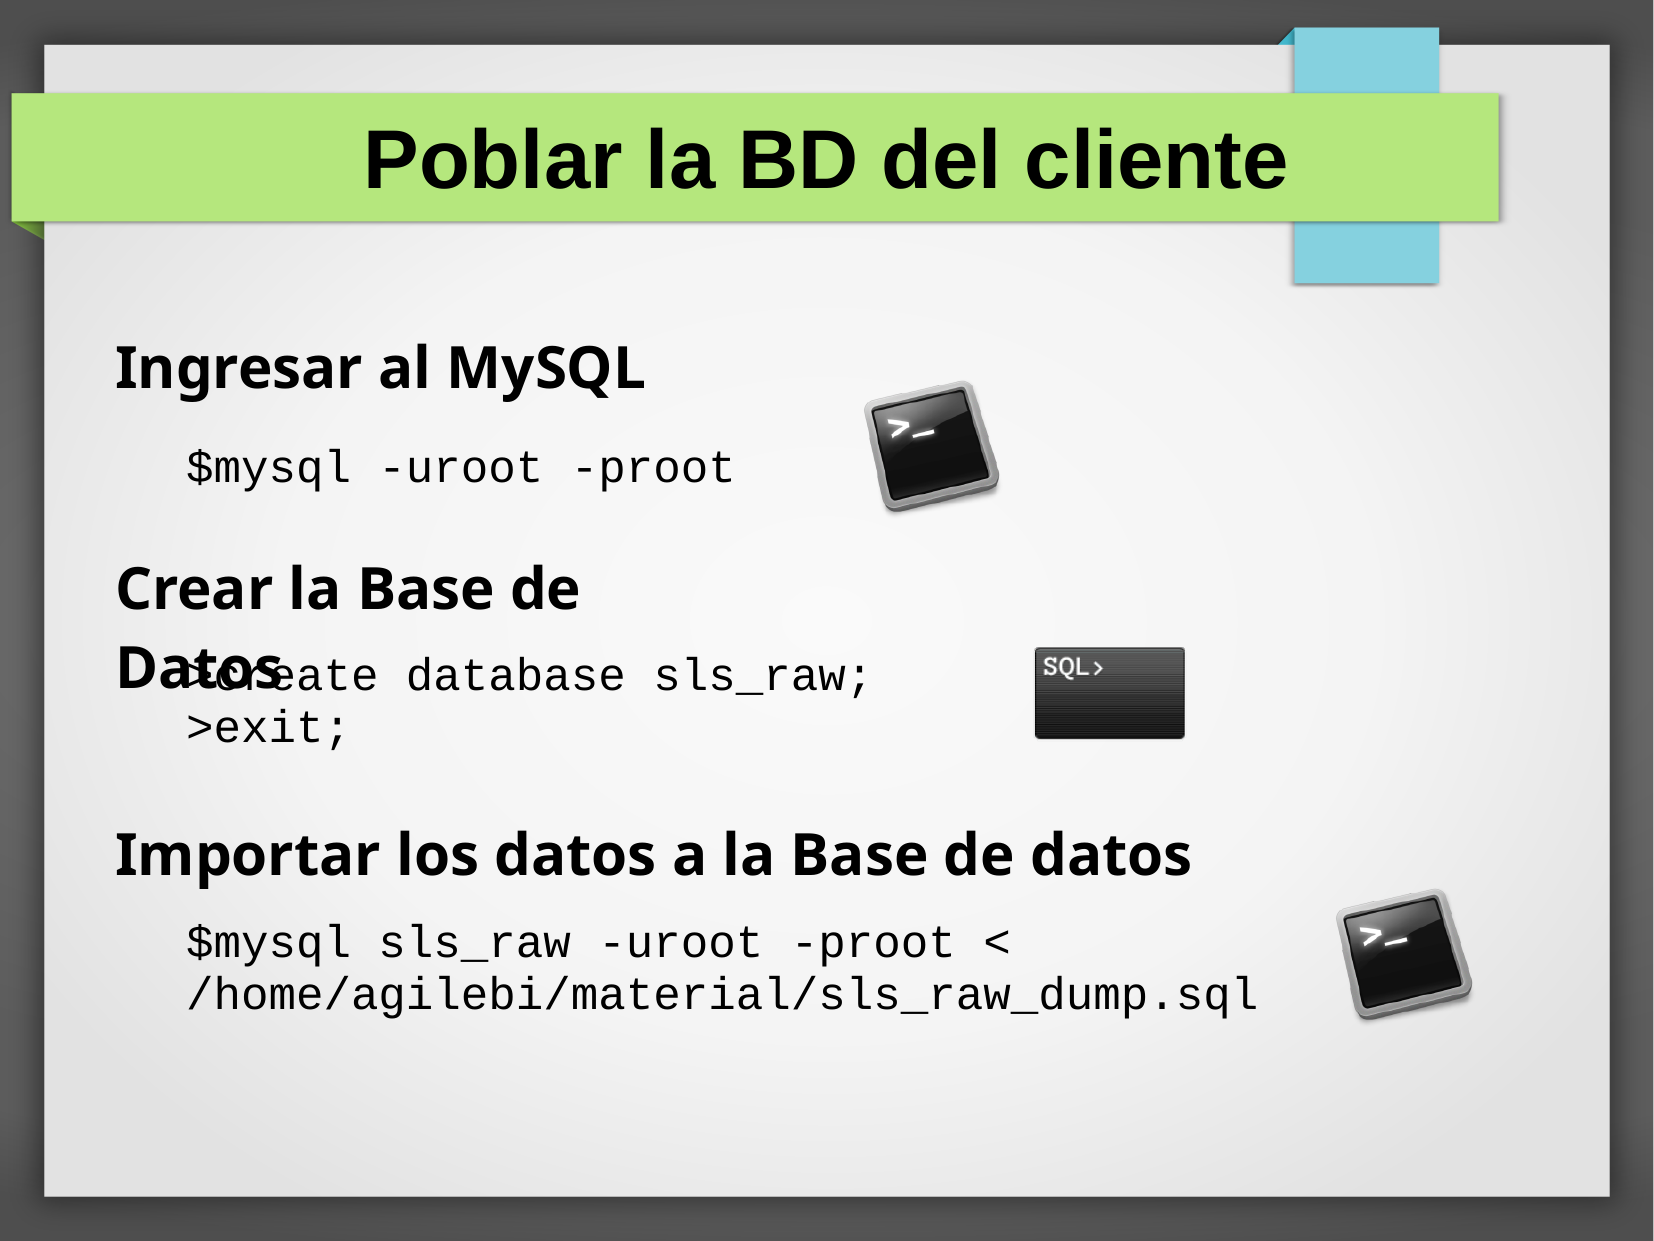

# Poblar la BD del cliente
Ingresar al MySQL
$mysql -uroot -proot
Crear la Base de Datos
>create database sls_raw;
>exit;
Importar los datos a la Base de datos
$mysql sls_raw -uroot -proot < /home/agilebi/material/sls_raw_dump.sql